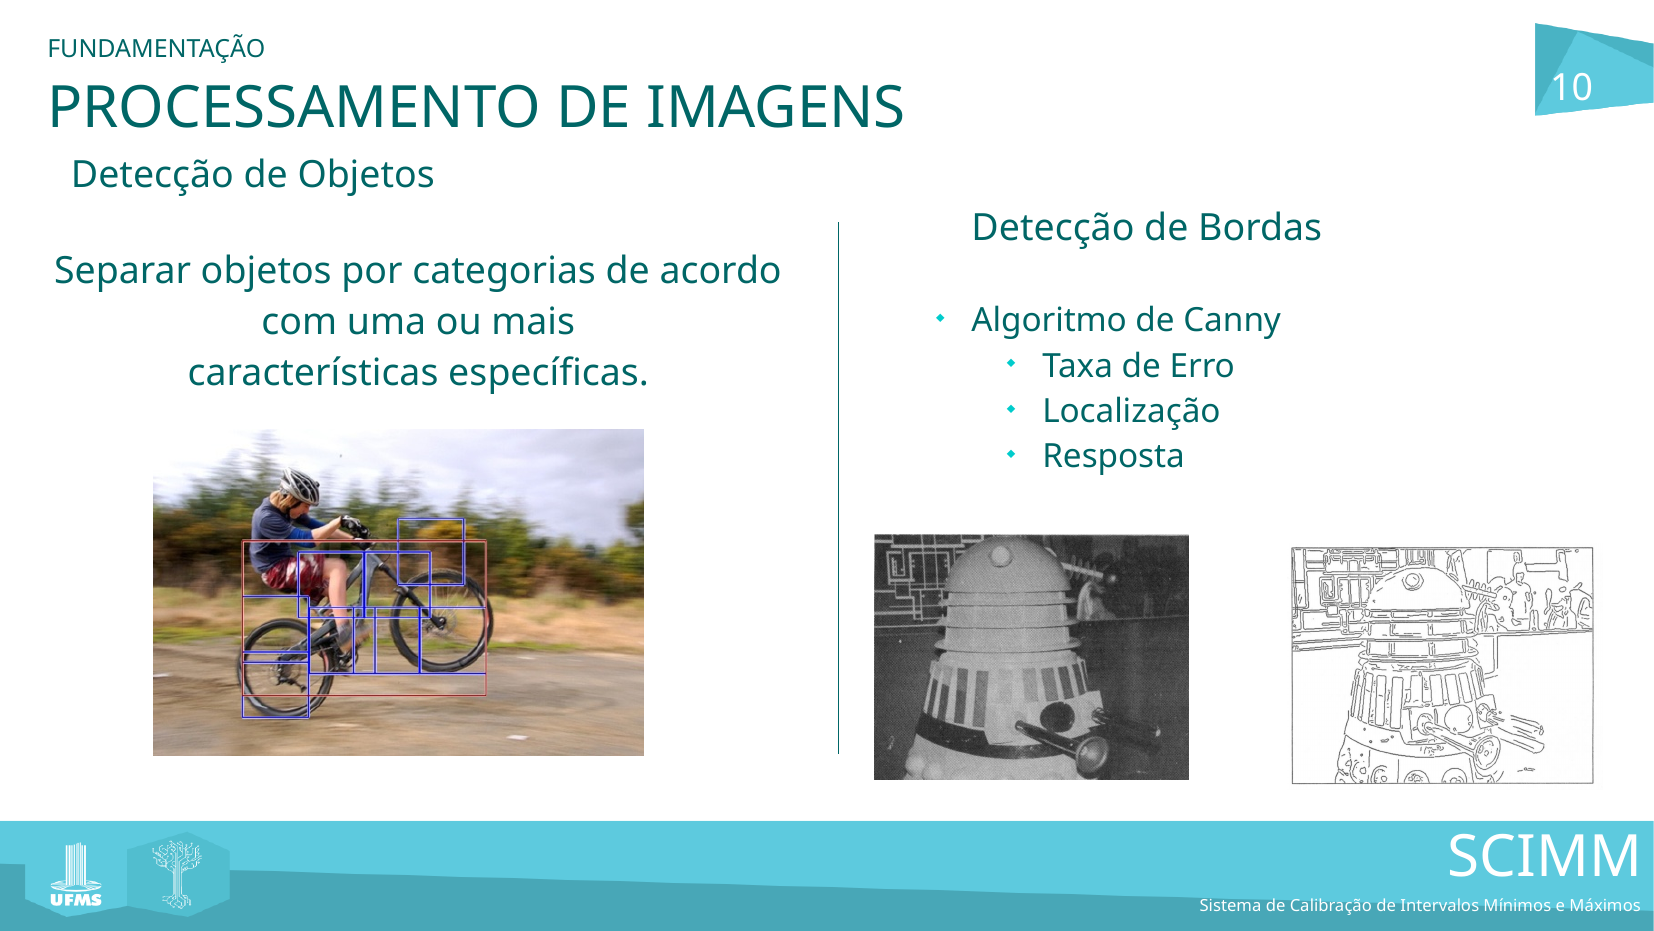

FUNDAMENTAÇÃO
PROCESSAMENTO DE IMAGENS
# Detecção de Objetos
Detecção de Bordas
Algoritmo de Canny
Taxa de Erro
Localização
Resposta
Separar objetos por categorias de acordo com uma ou mais
características específicas.
SCIMM
Sistema de Calibração de Intervalos Mínimos e Máximos